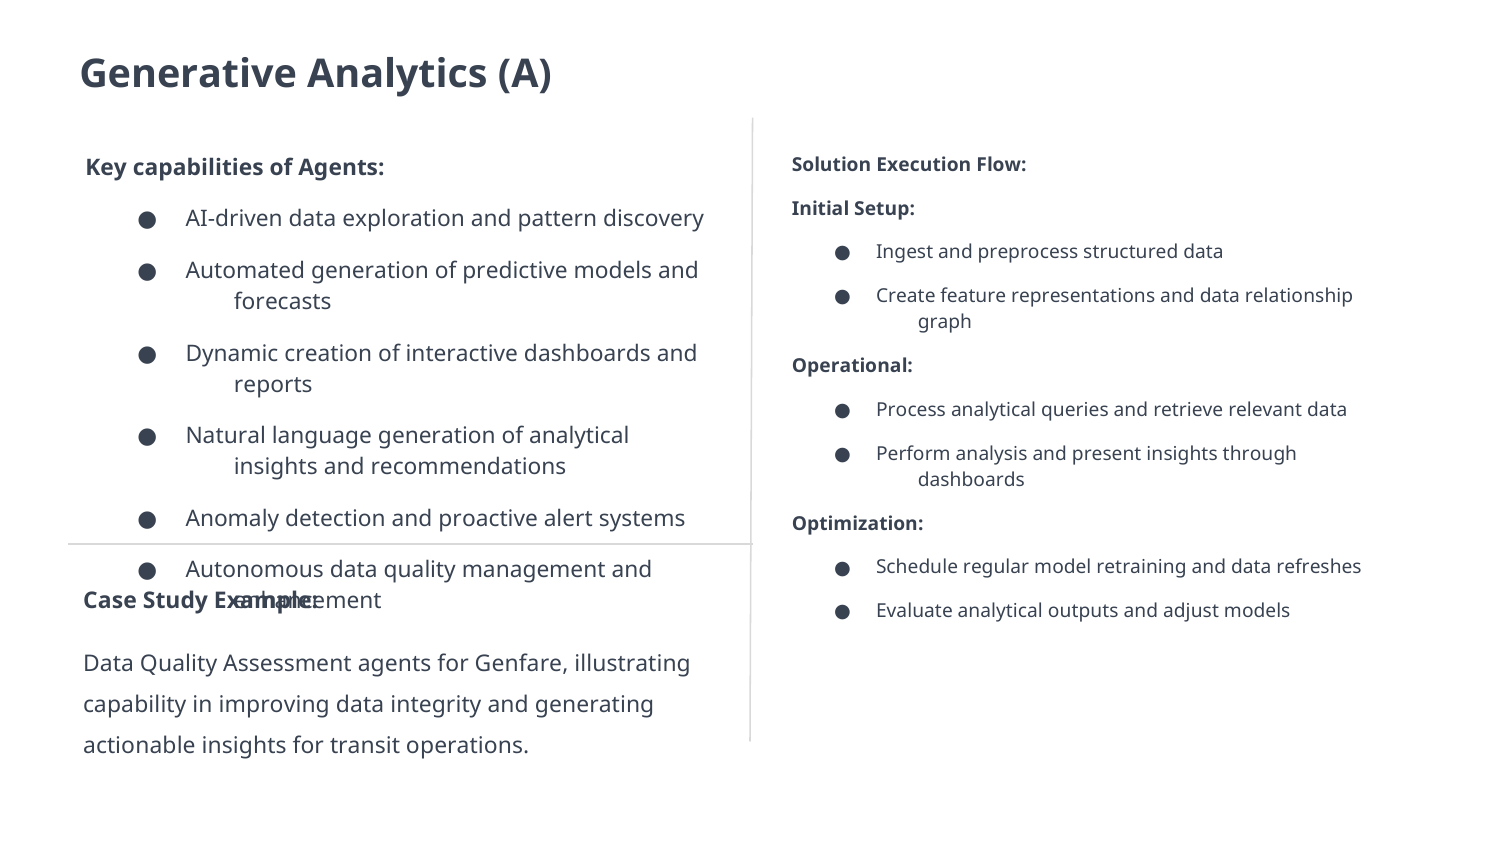

# Generative Analytics (A)
Key capabilities of Agents:
AI-driven data exploration and pattern discovery
Automated generation of predictive models and forecasts
Dynamic creation of interactive dashboards and reports
Natural language generation of analytical insights and recommendations
Anomaly detection and proactive alert systems
Autonomous data quality management and enhancement
Solution Execution Flow:
Initial Setup:
Ingest and preprocess structured data
Create feature representations and data relationship graph
Operational:
Process analytical queries and retrieve relevant data
Perform analysis and present insights through dashboards
Optimization:
Schedule regular model retraining and data refreshes
Evaluate analytical outputs and adjust models
Case Study Example:
Data Quality Assessment agents for Genfare, illustrating capability in improving data integrity and generating actionable insights for transit operations.